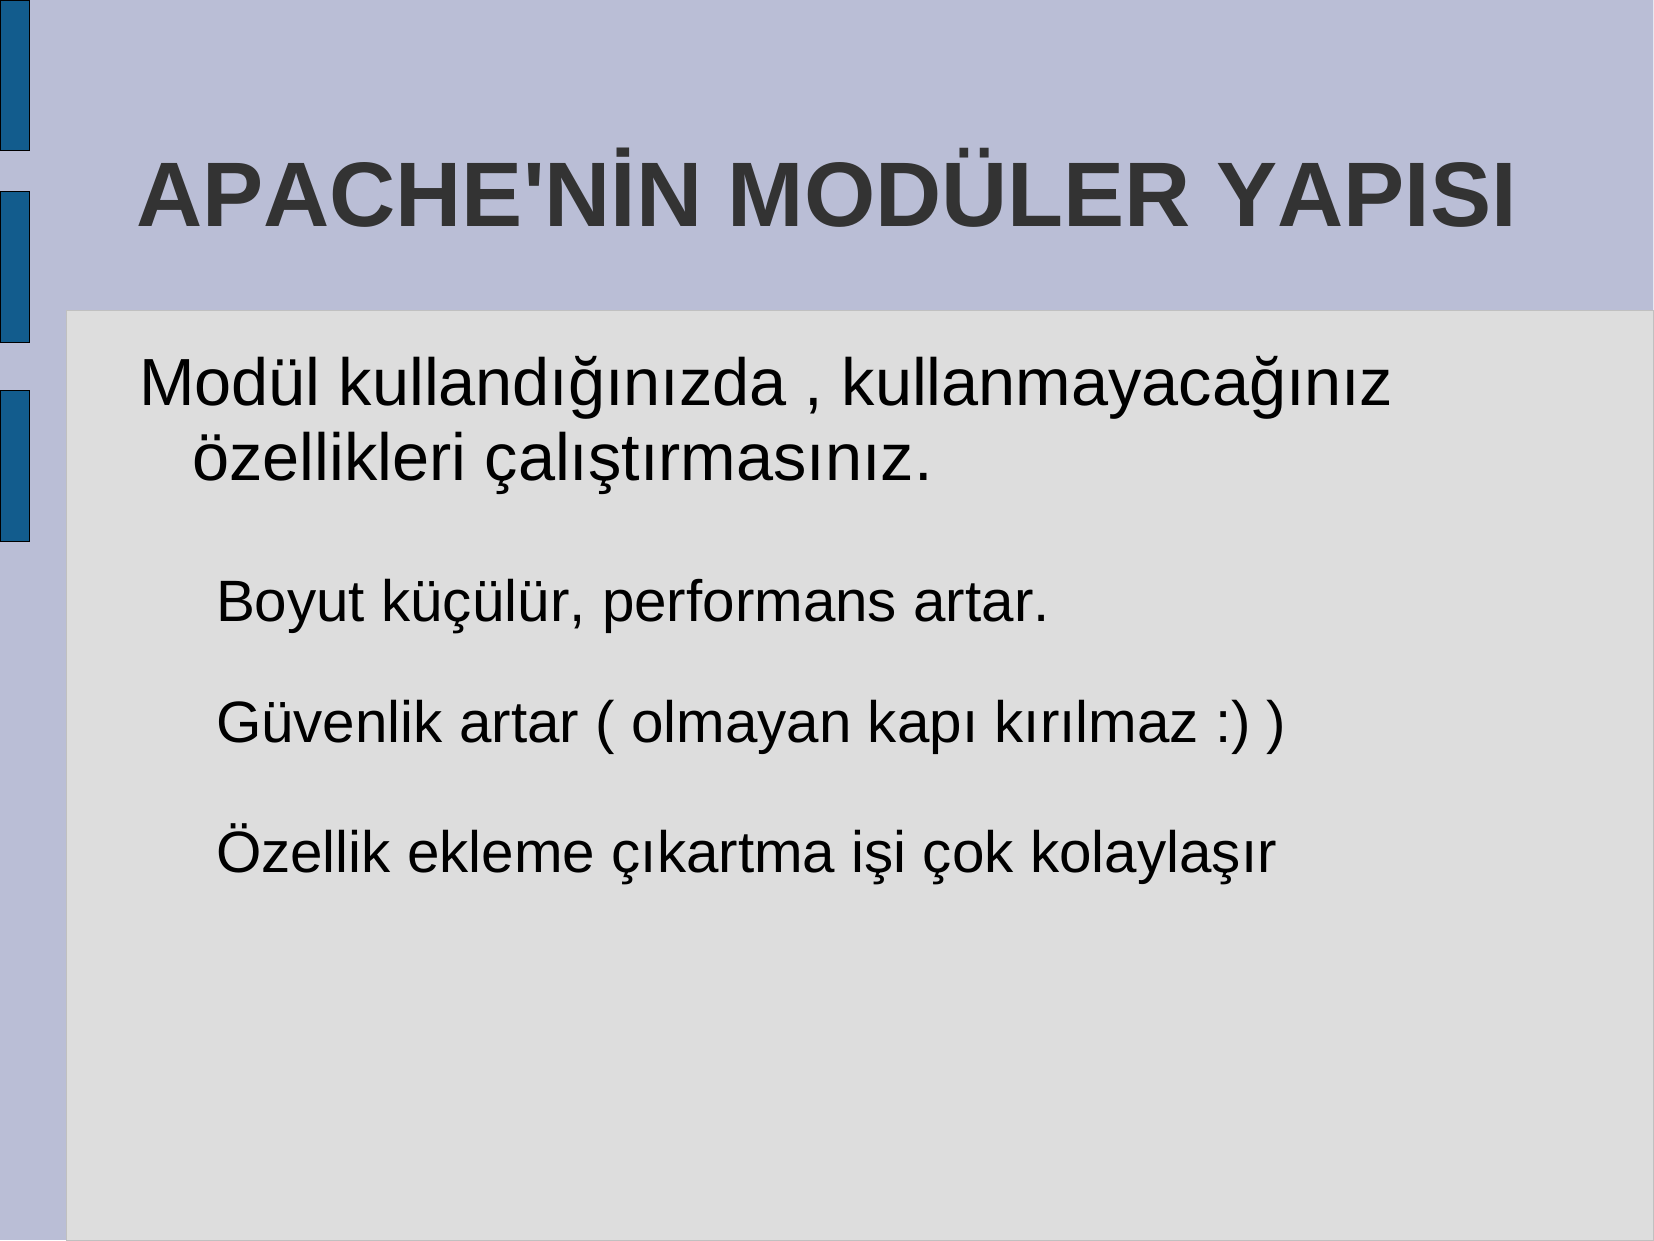

# APACHE'NİN MODÜLER YAPISI
Modül kullandığınızda , kullanmayacağınız özellikleri çalıştırmasınız.
Boyut küçülür, performans artar.
Güvenlik artar ( olmayan kapı kırılmaz :) )
Özellik ekleme çıkartma işi çok kolaylaşır